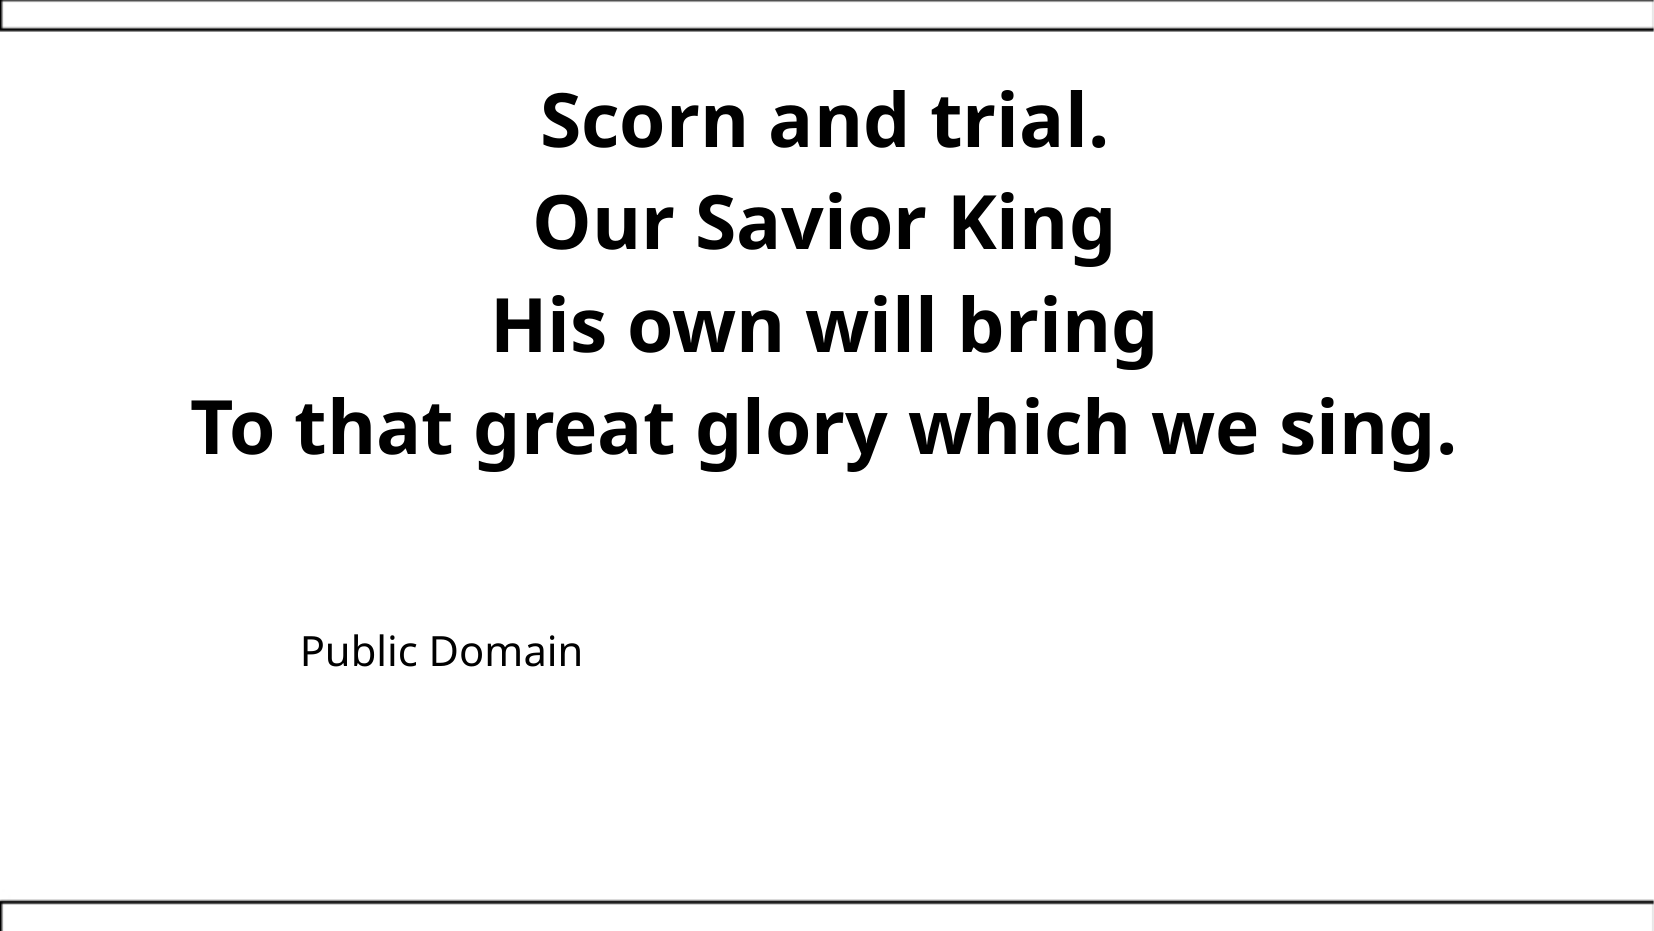

Scorn and trial.
Our Savior King
His own will bring
To that great glory which we sing.
 Public Domain